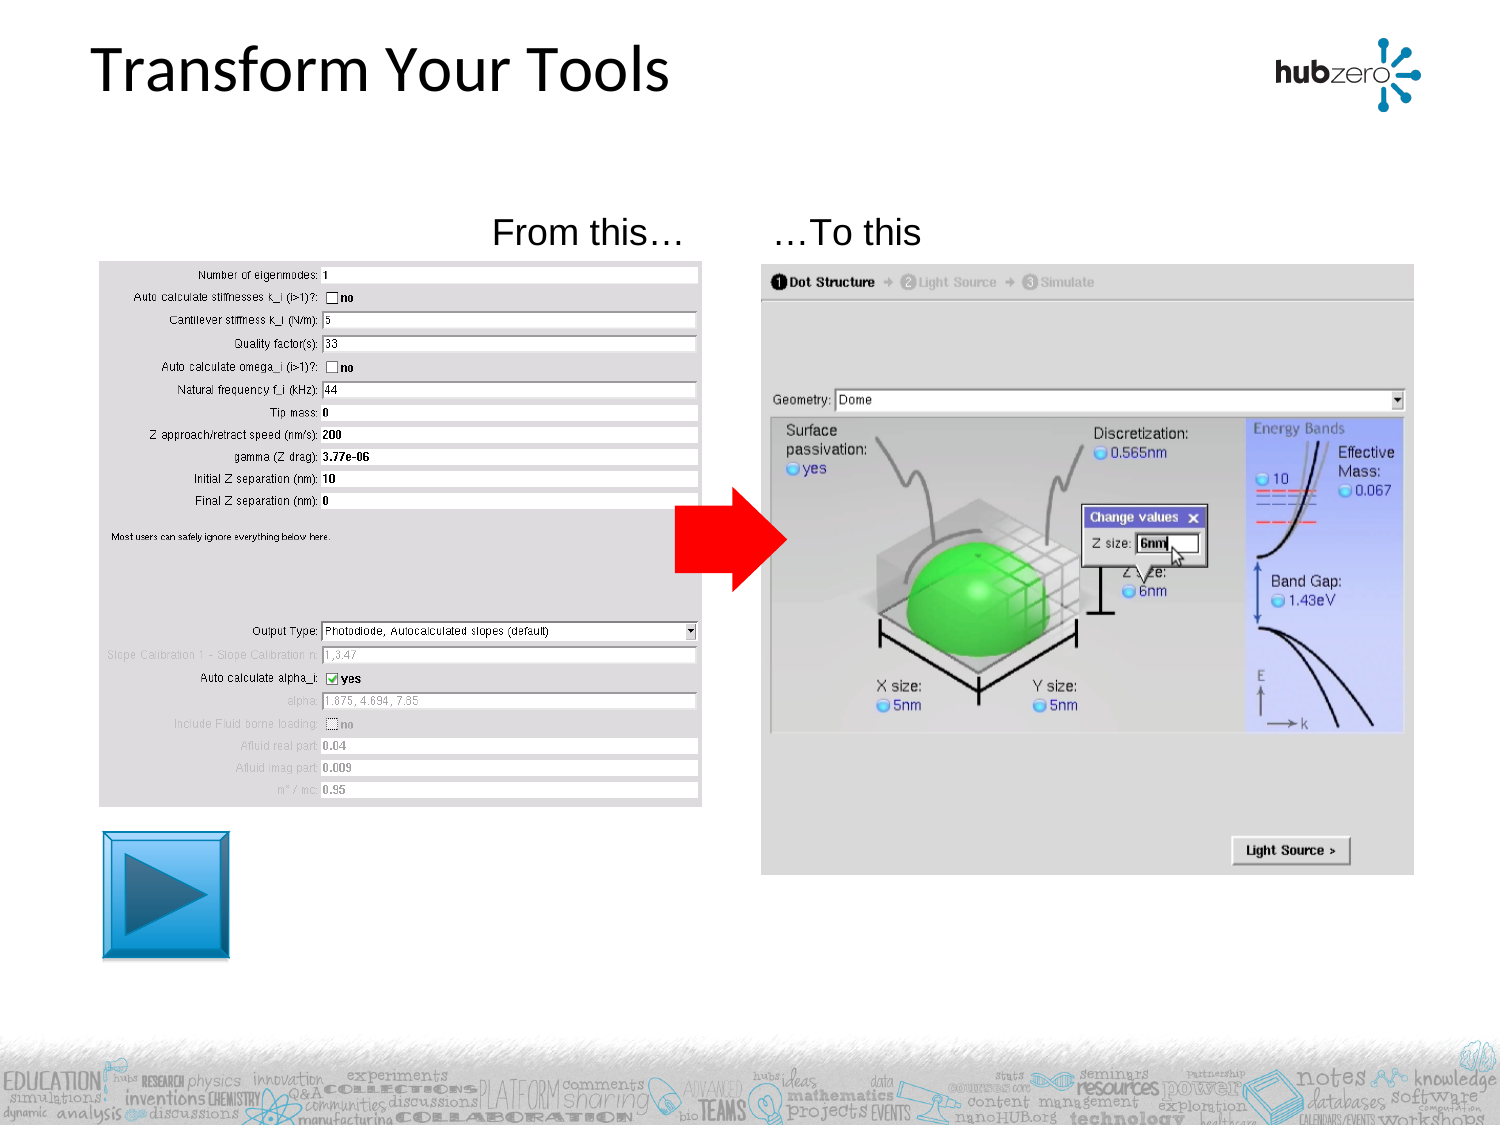

Transform Your Tools
From this…
…To this